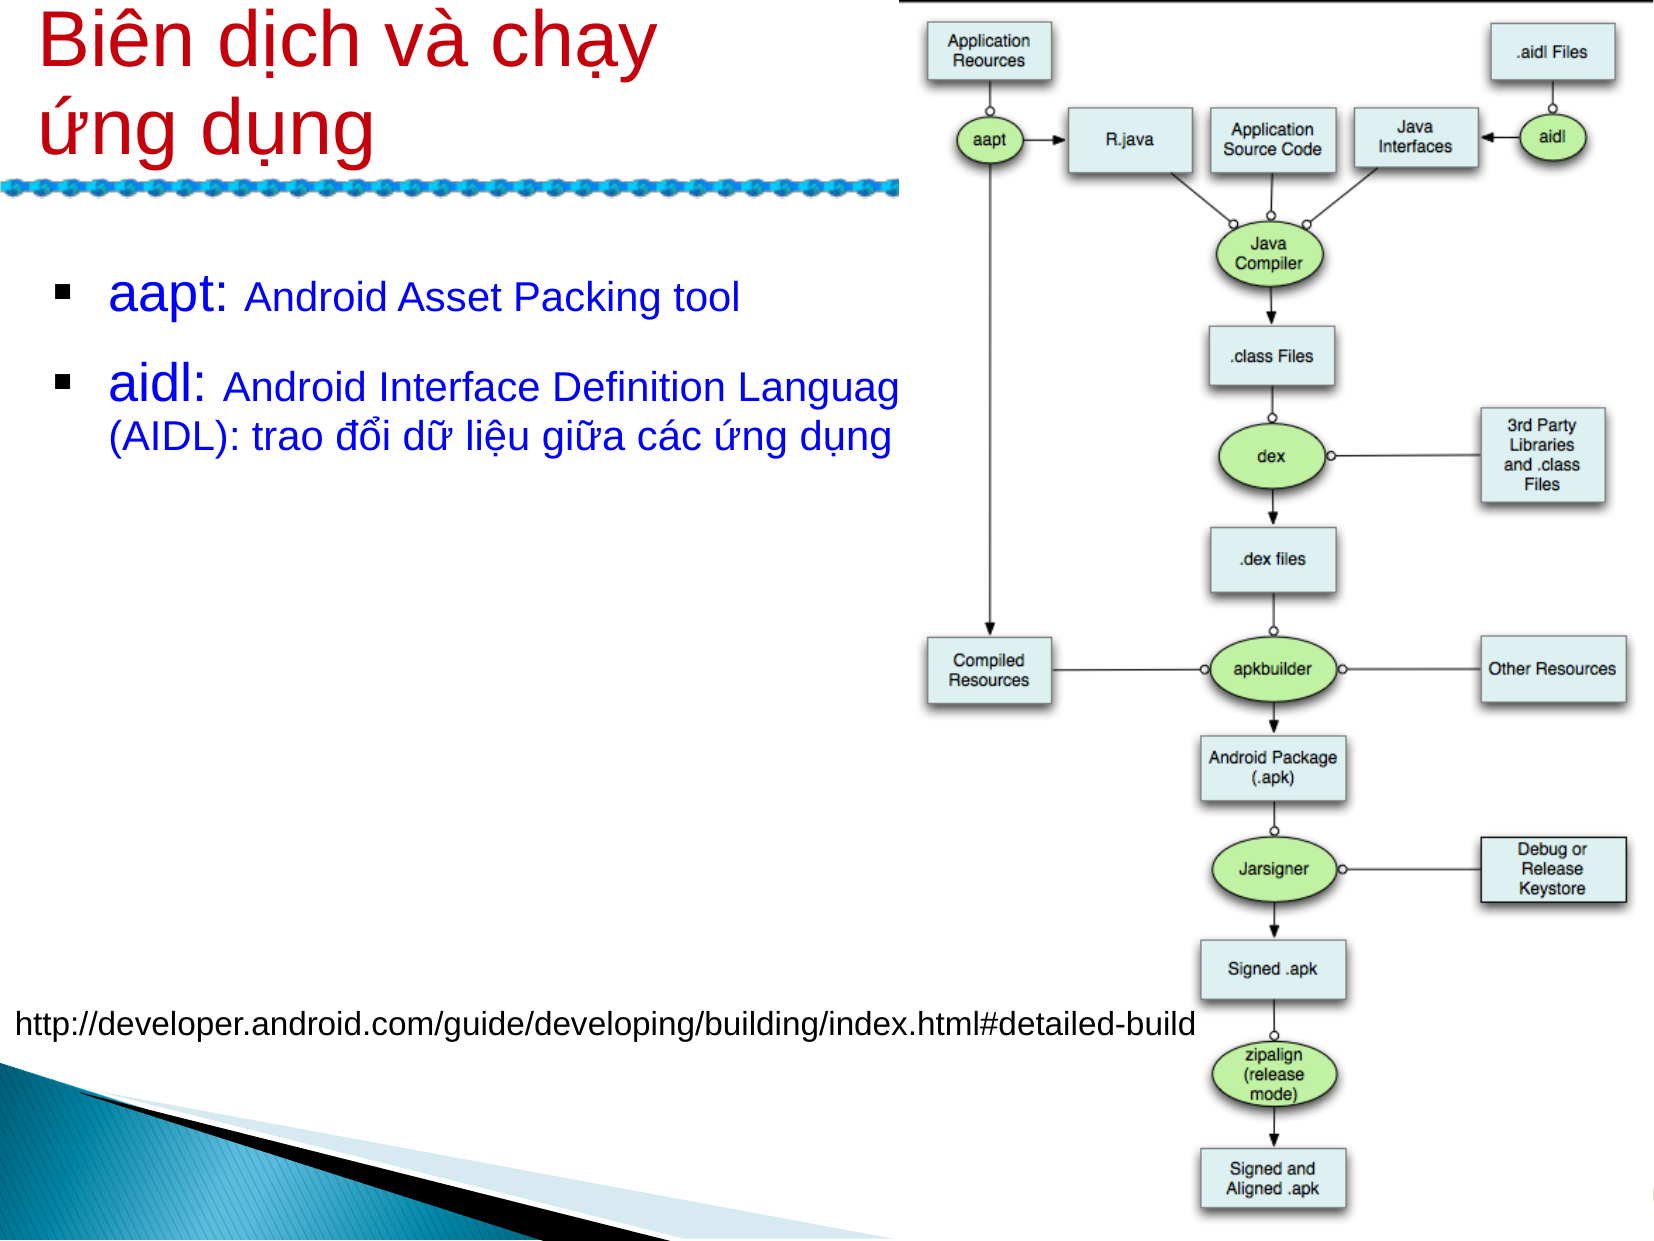

# Biên dịch và chạy ứng dụng
aapt: Android Asset Packing tool
aidl: Android Interface Definition Language (AIDL): trao đổi dữ liệu giữa các ứng dụng
http://developer.android.com/guide/developing/building/index.html#detailed-build